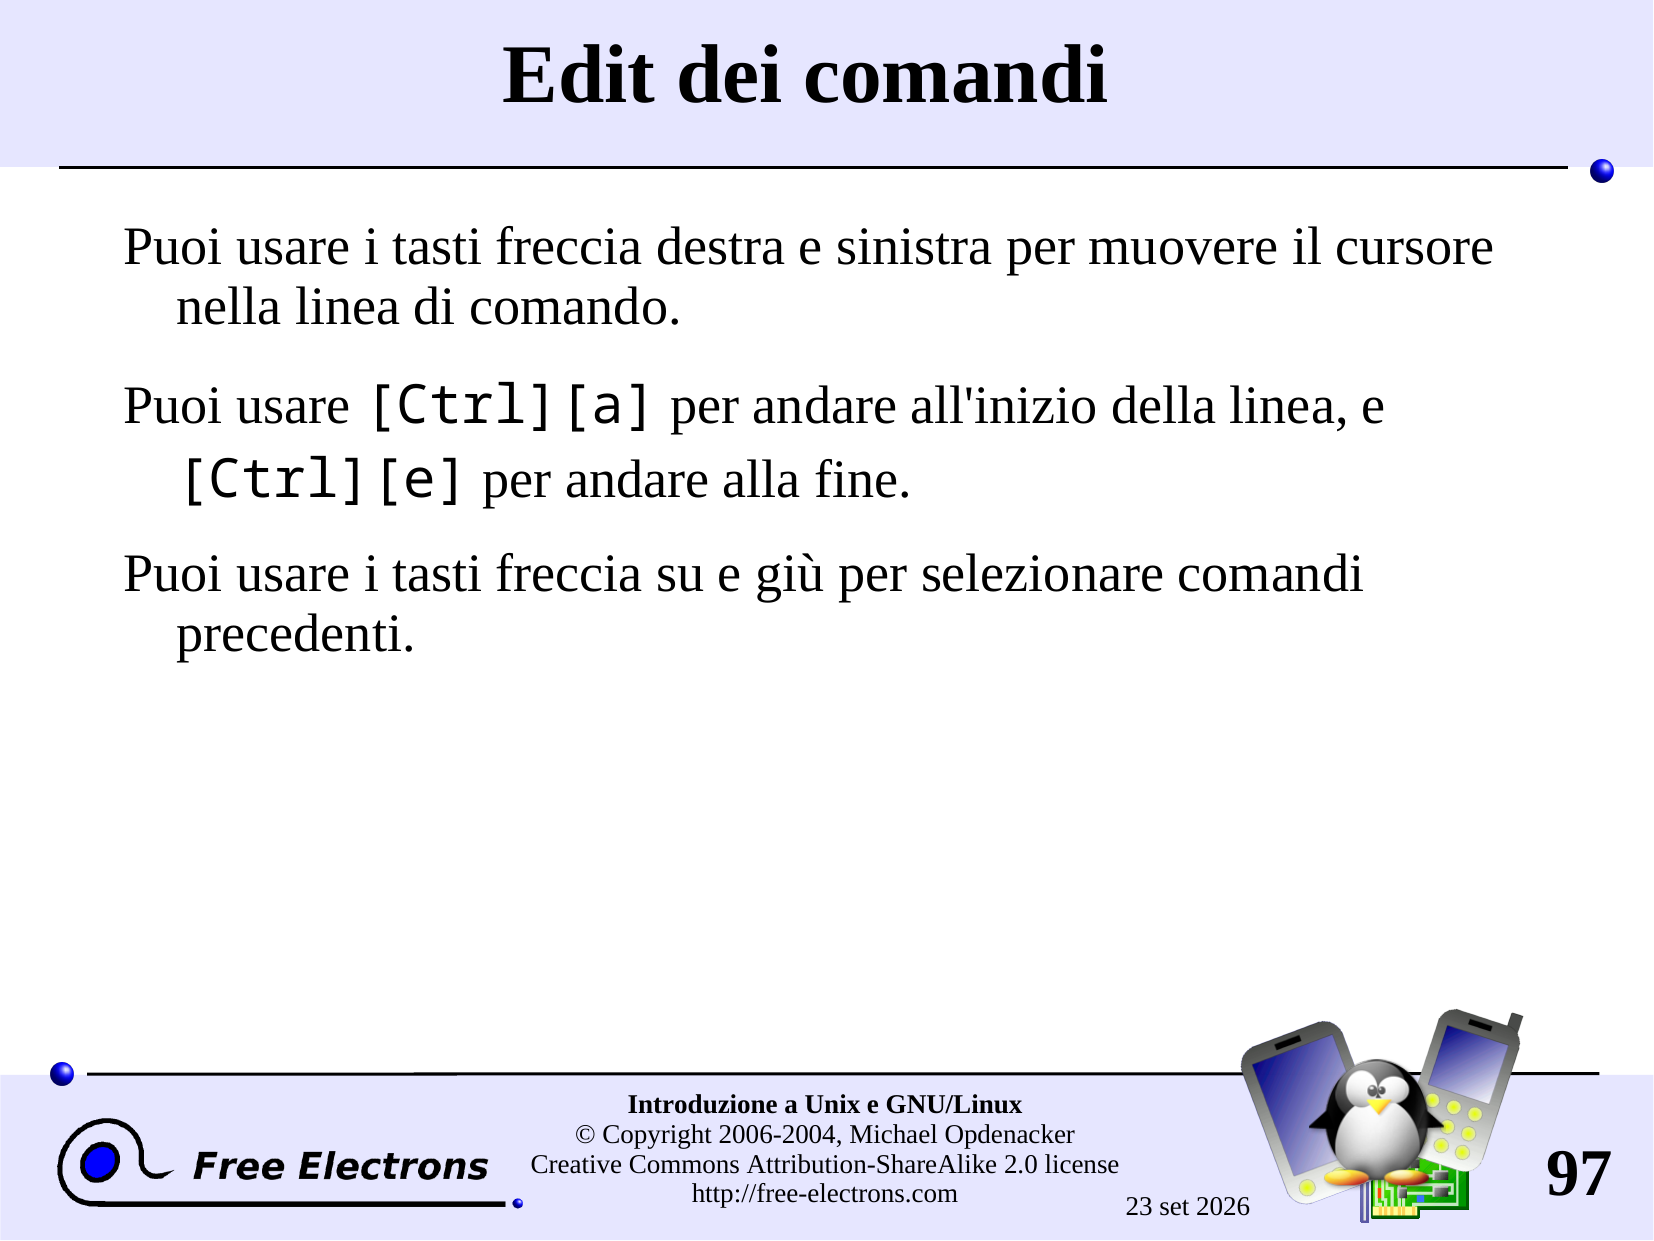

# Edit dei comandi
Puoi usare i tasti freccia destra e sinistra per muovere il cursore nella linea di comando.
Puoi usare [Ctrl][a] per andare all'inizio della linea, e [Ctrl][e] per andare alla fine.
Puoi usare i tasti freccia su e giù per selezionare comandi precedenti.